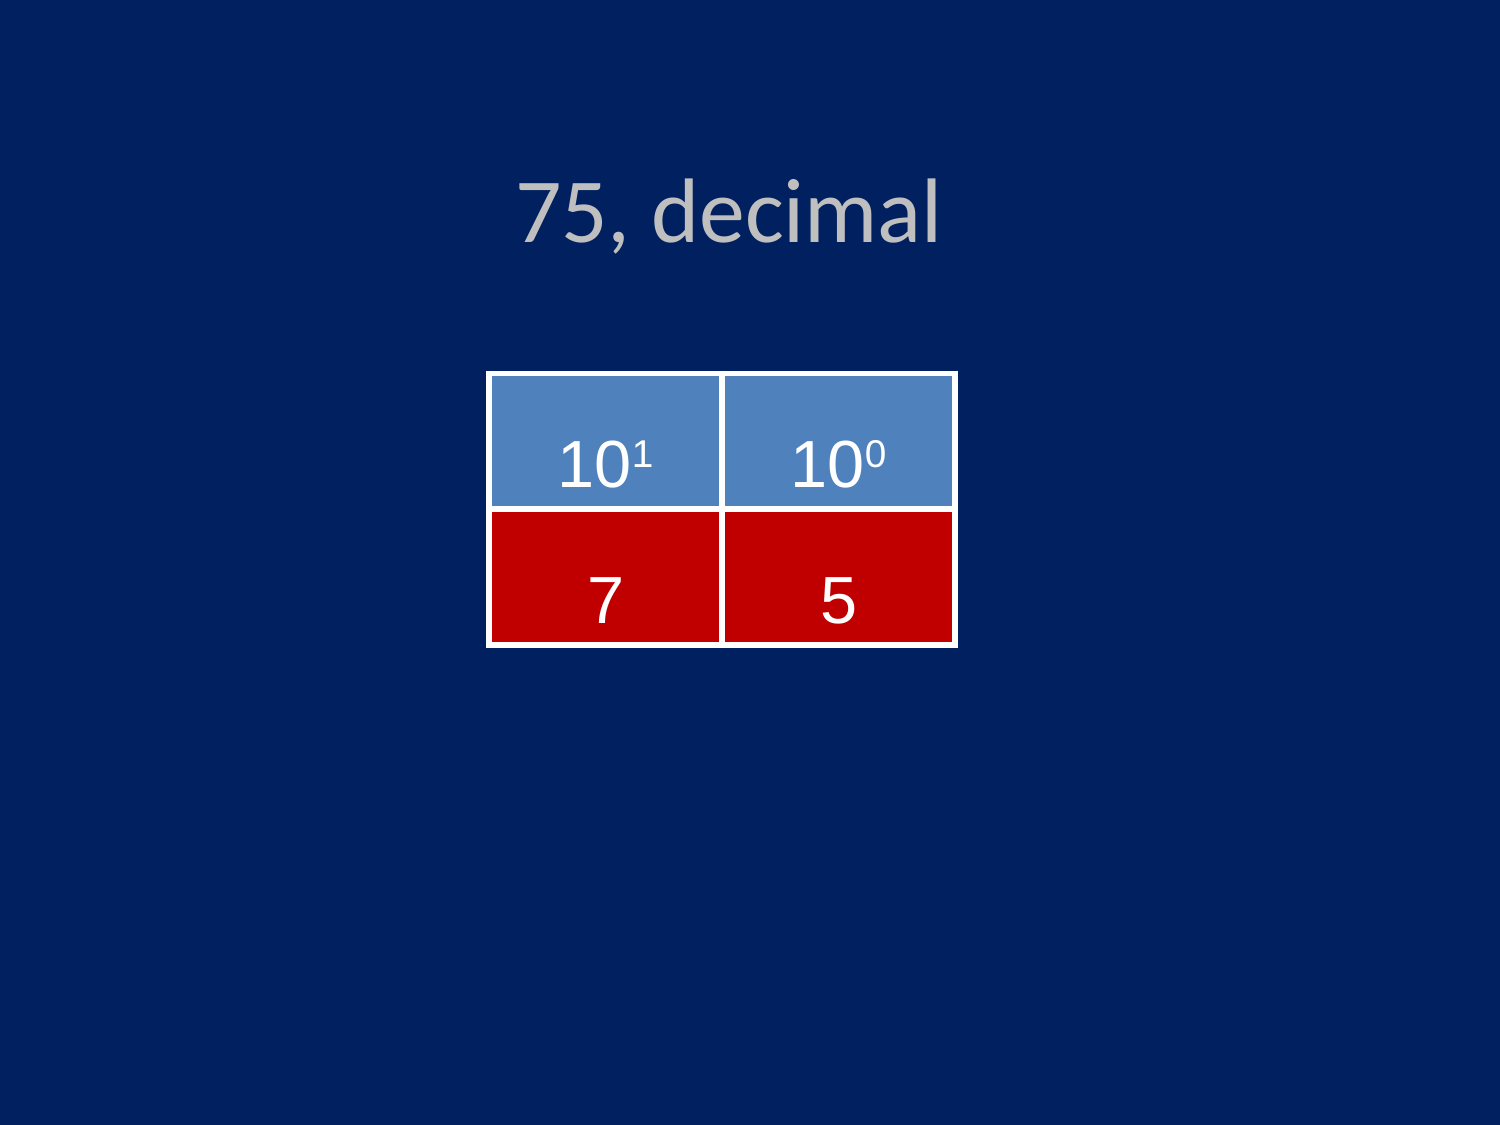

75, decimal
| 101 | 100 |
| --- | --- |
| 7 | 5 |